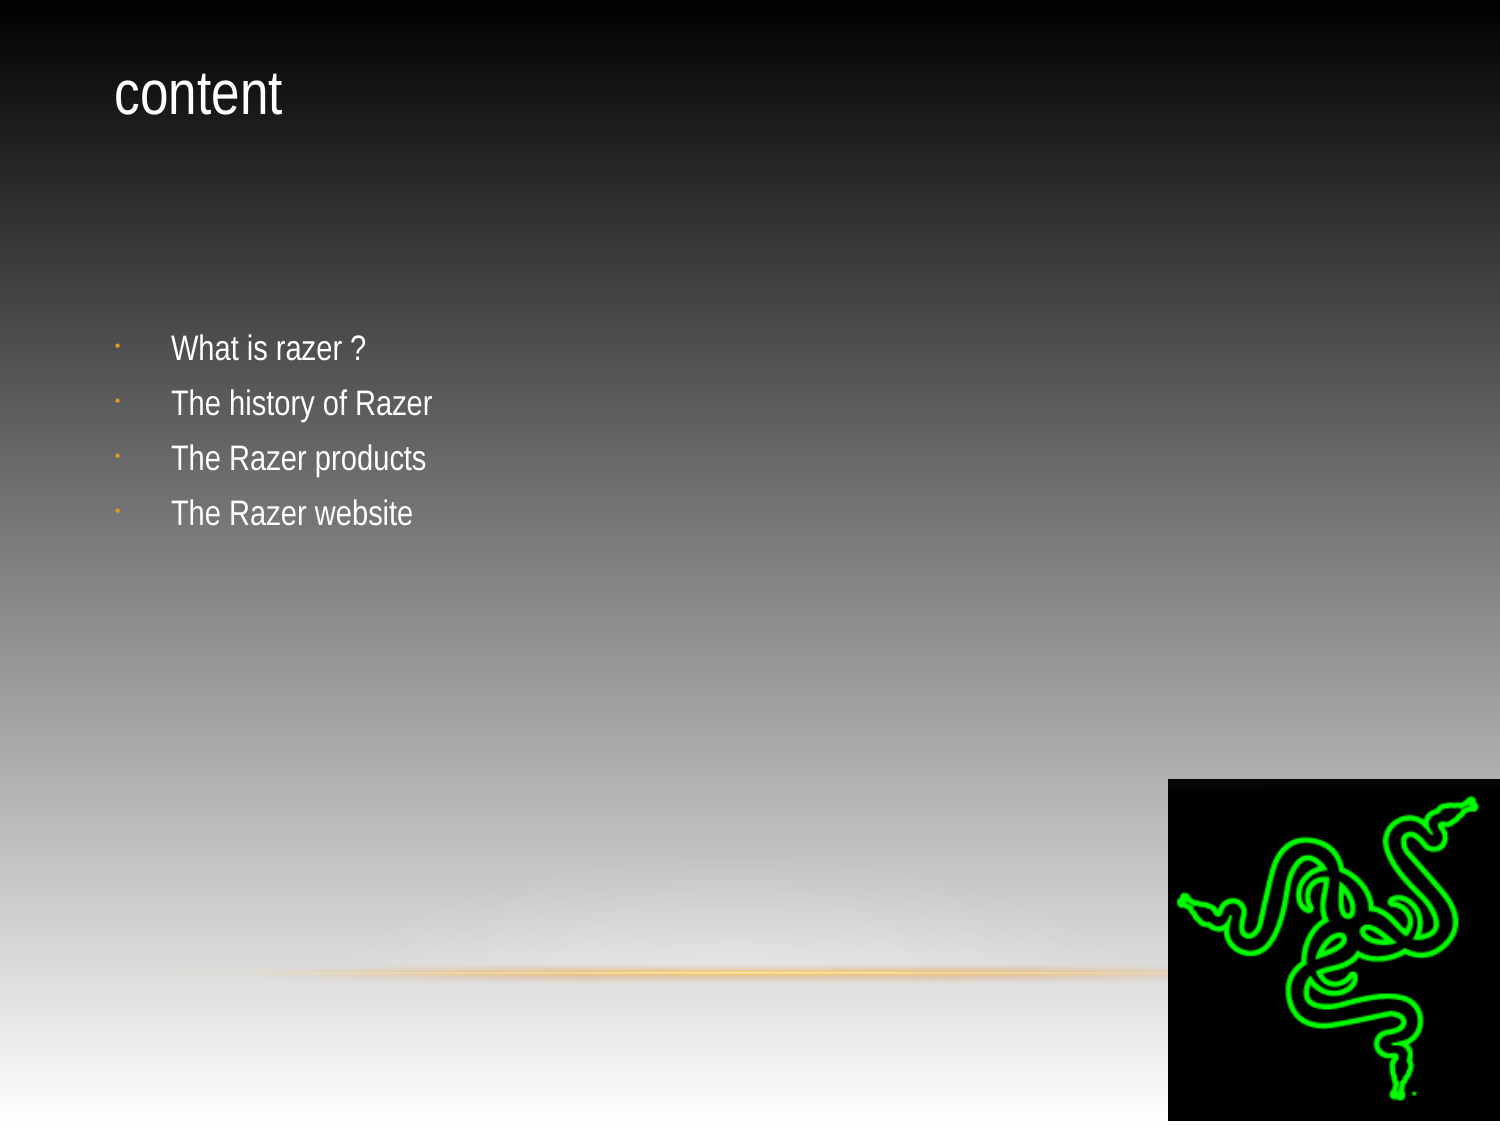

# content
What is razer ?
The history of Razer
The Razer products
The Razer website